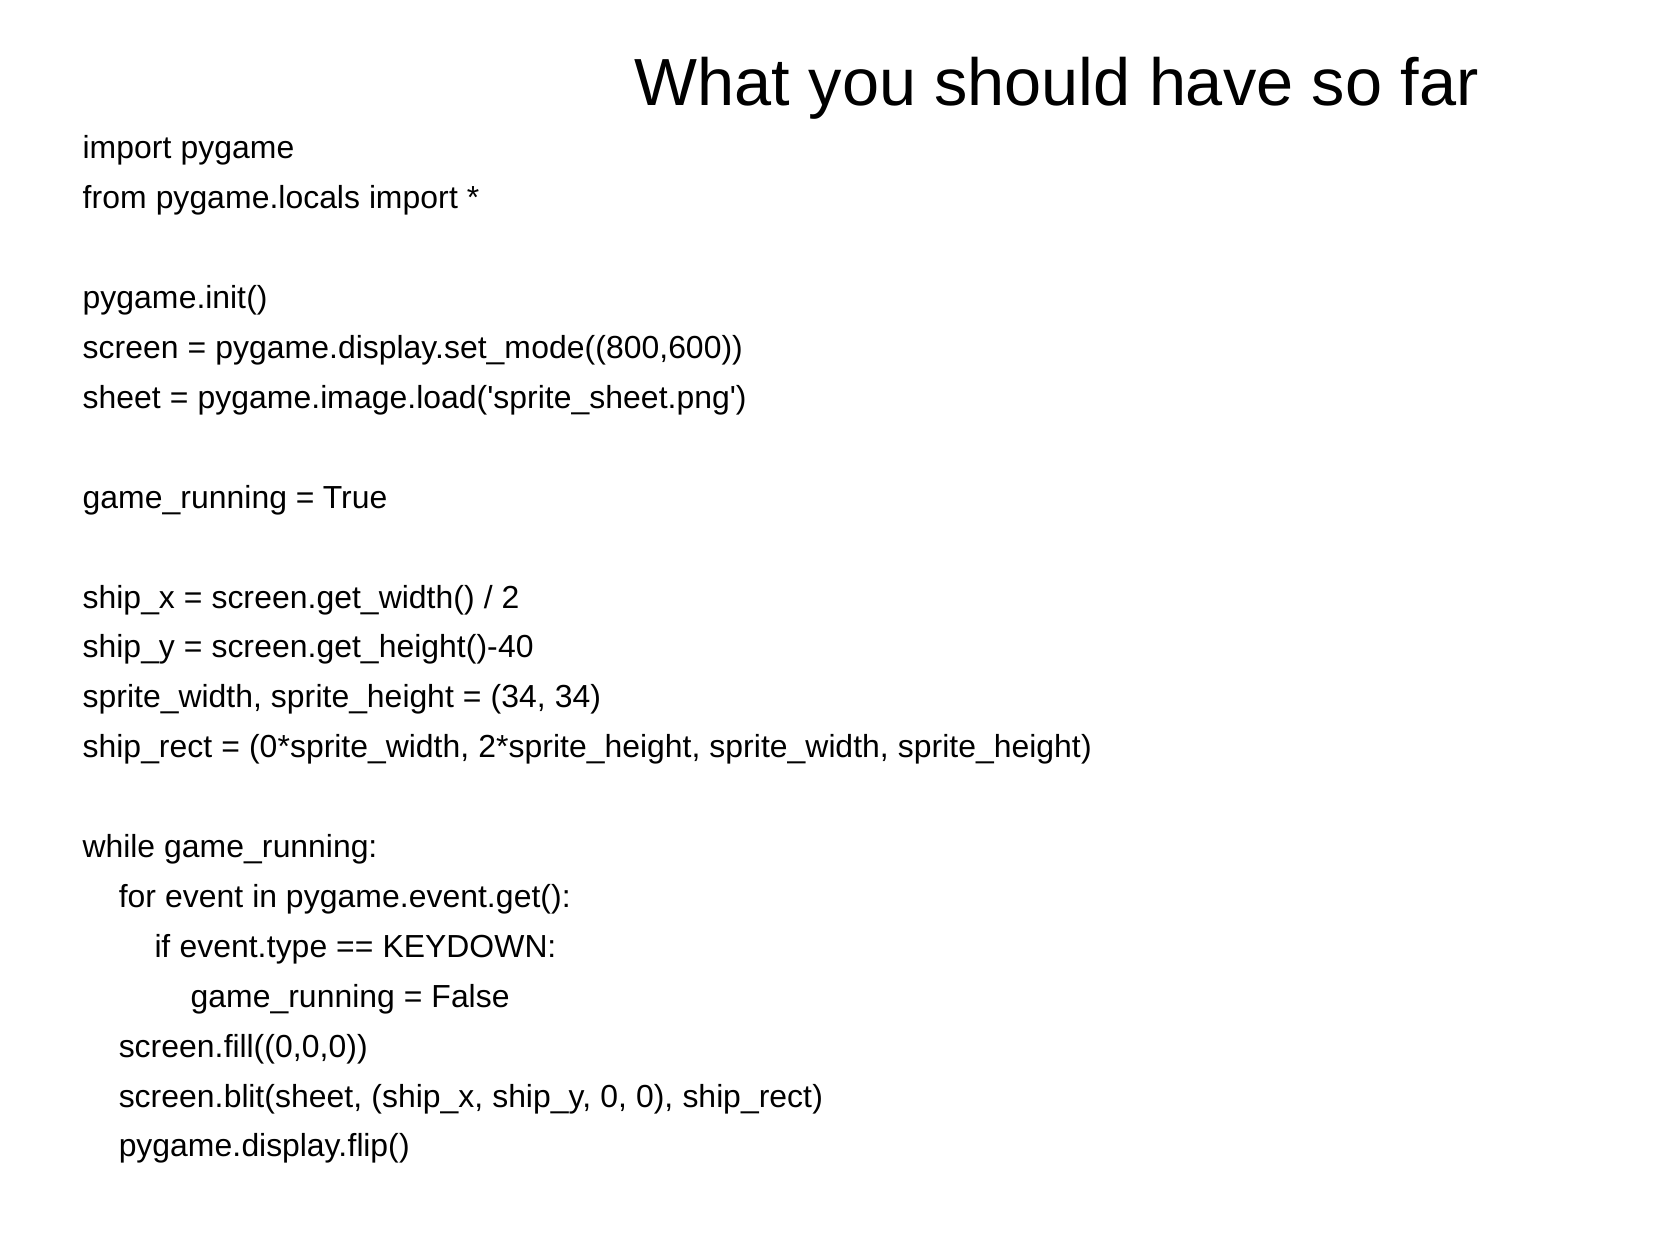

# What you should have so far
import pygame
from pygame.locals import *
pygame.init()
screen = pygame.display.set_mode((800,600))
sheet = pygame.image.load('sprite_sheet.png')
game_running = True
ship_x = screen.get_width() / 2
ship_y = screen.get_height()-40
sprite_width, sprite_height = (34, 34)
ship_rect = (0*sprite_width, 2*sprite_height, sprite_width, sprite_height)
while game_running:
 for event in pygame.event.get():
 if event.type == KEYDOWN:
 game_running = False
 screen.fill((0,0,0))
 screen.blit(sheet, (ship_x, ship_y, 0, 0), ship_rect)
 pygame.display.flip()